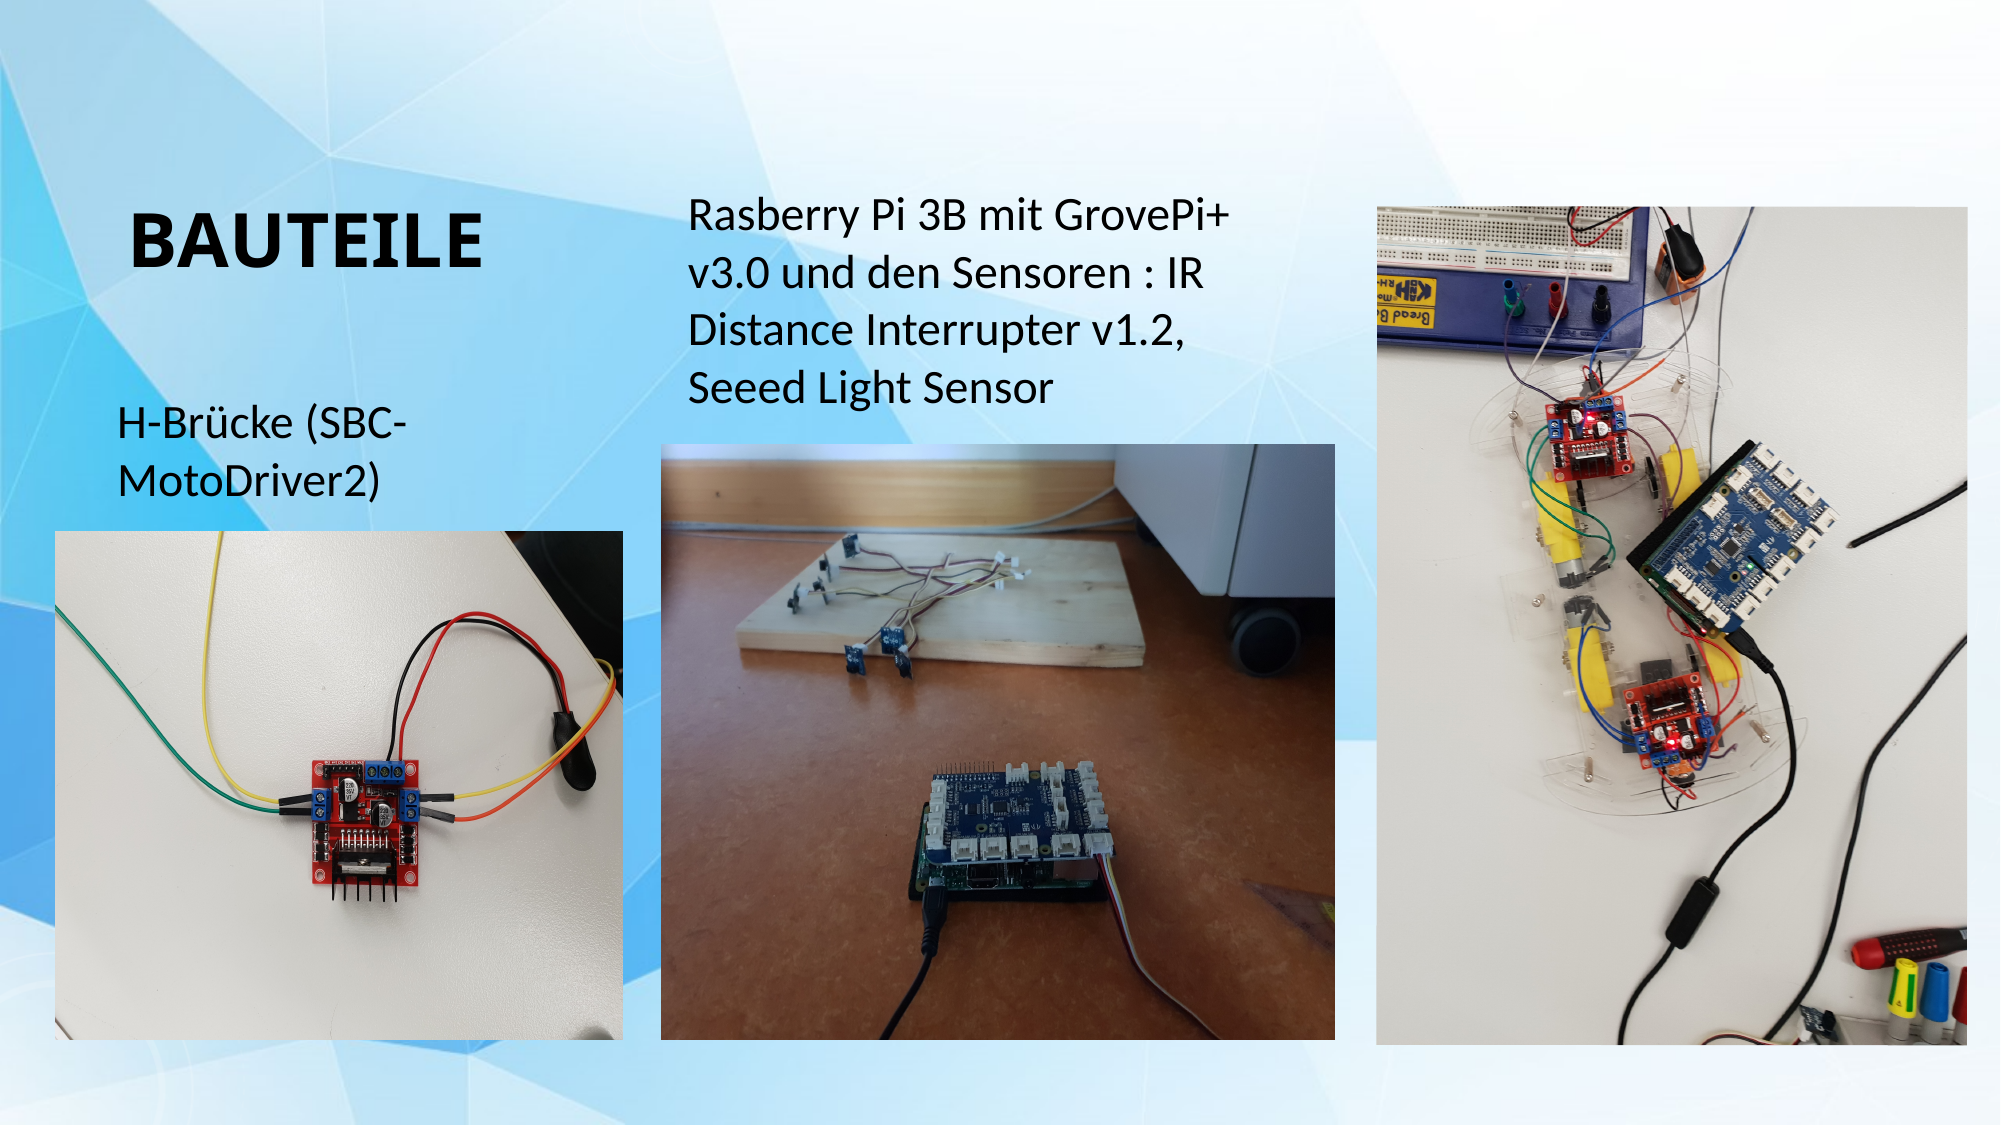

# Bauteile
Rasberry Pi 3B mit GrovePi+ v3.0 und den Sensoren : IR Distance Interrupter v1.2, Seeed Light Sensor
H-Brücke (SBC-MotoDriver2)